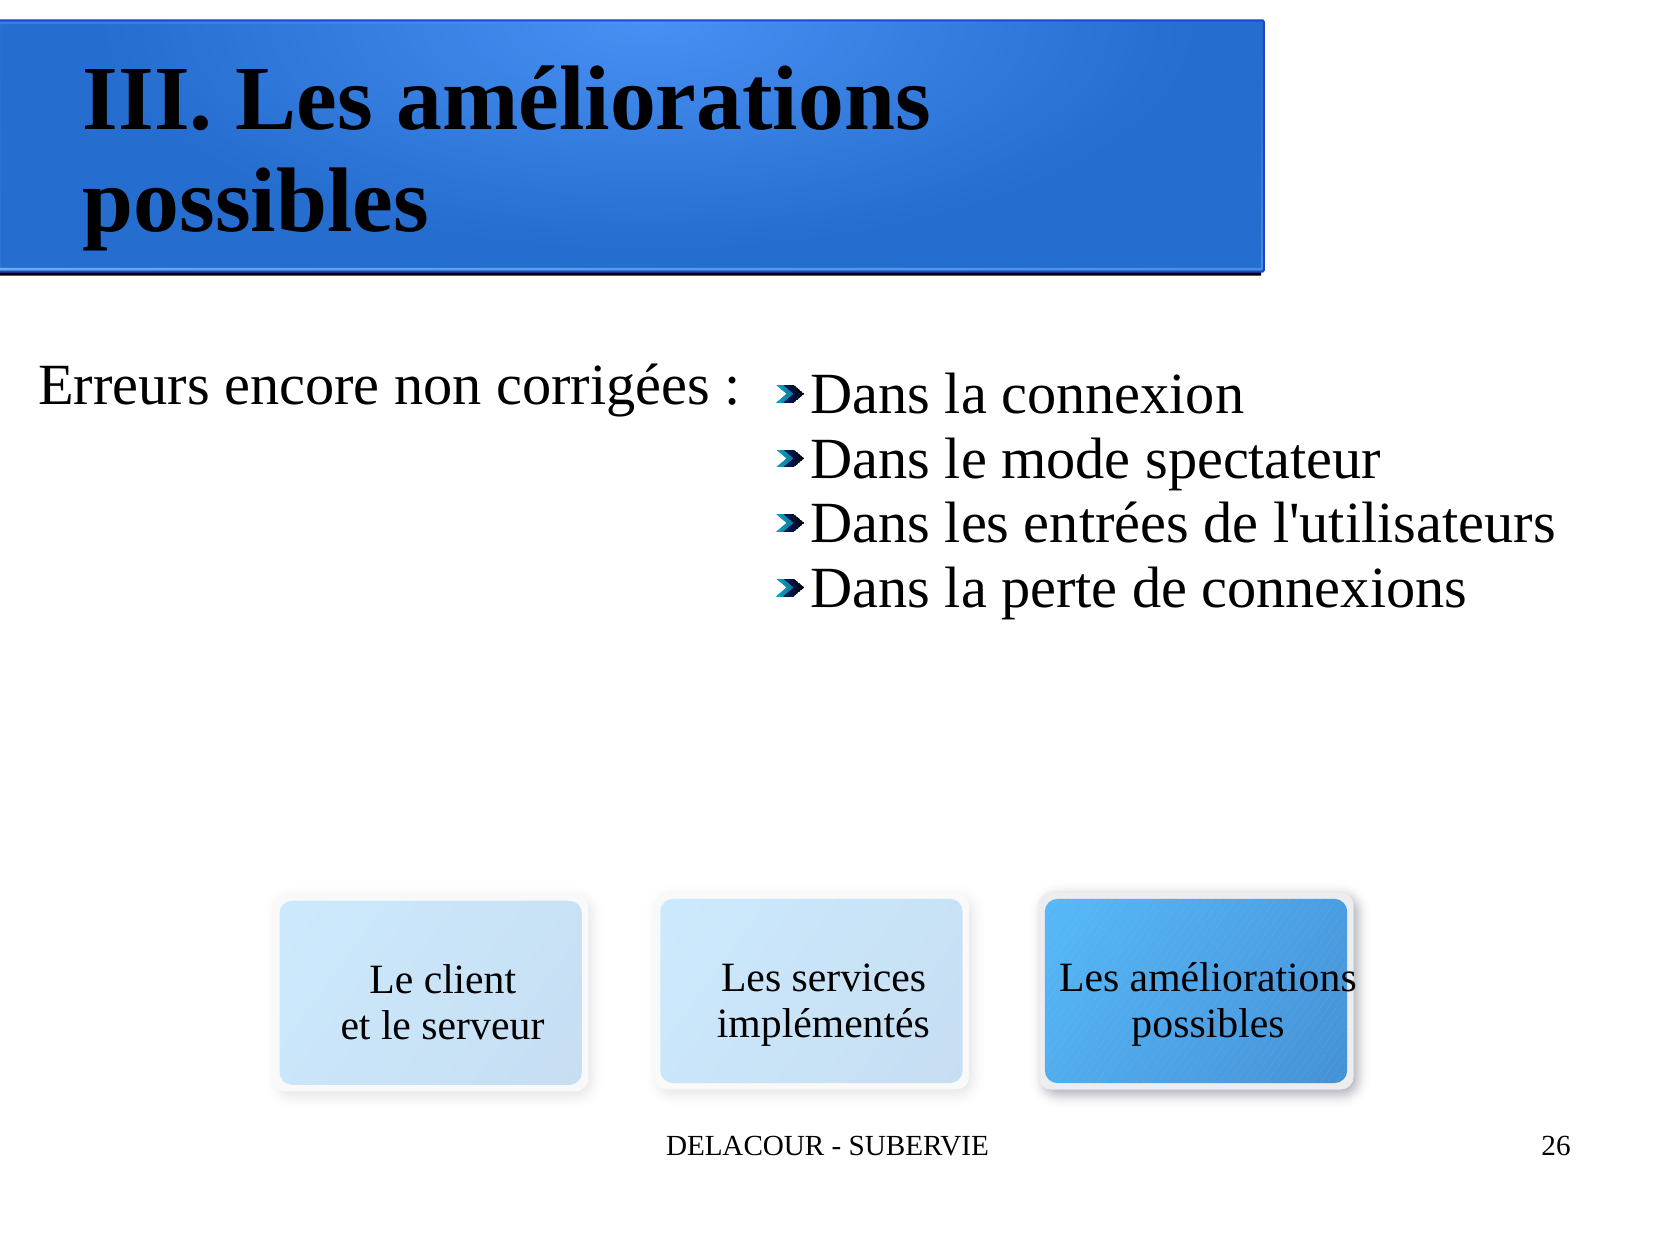

# III. Les améliorations possibles
Erreurs encore non corrigées :
Dans la connexion
Dans le mode spectateur
Dans les entrées de l'utilisateurs
Dans la perte de connexions
Les services
implémentés
Les améliorations
possibles
Le client
et le serveur
DELACOUR - SUBERVIE
26